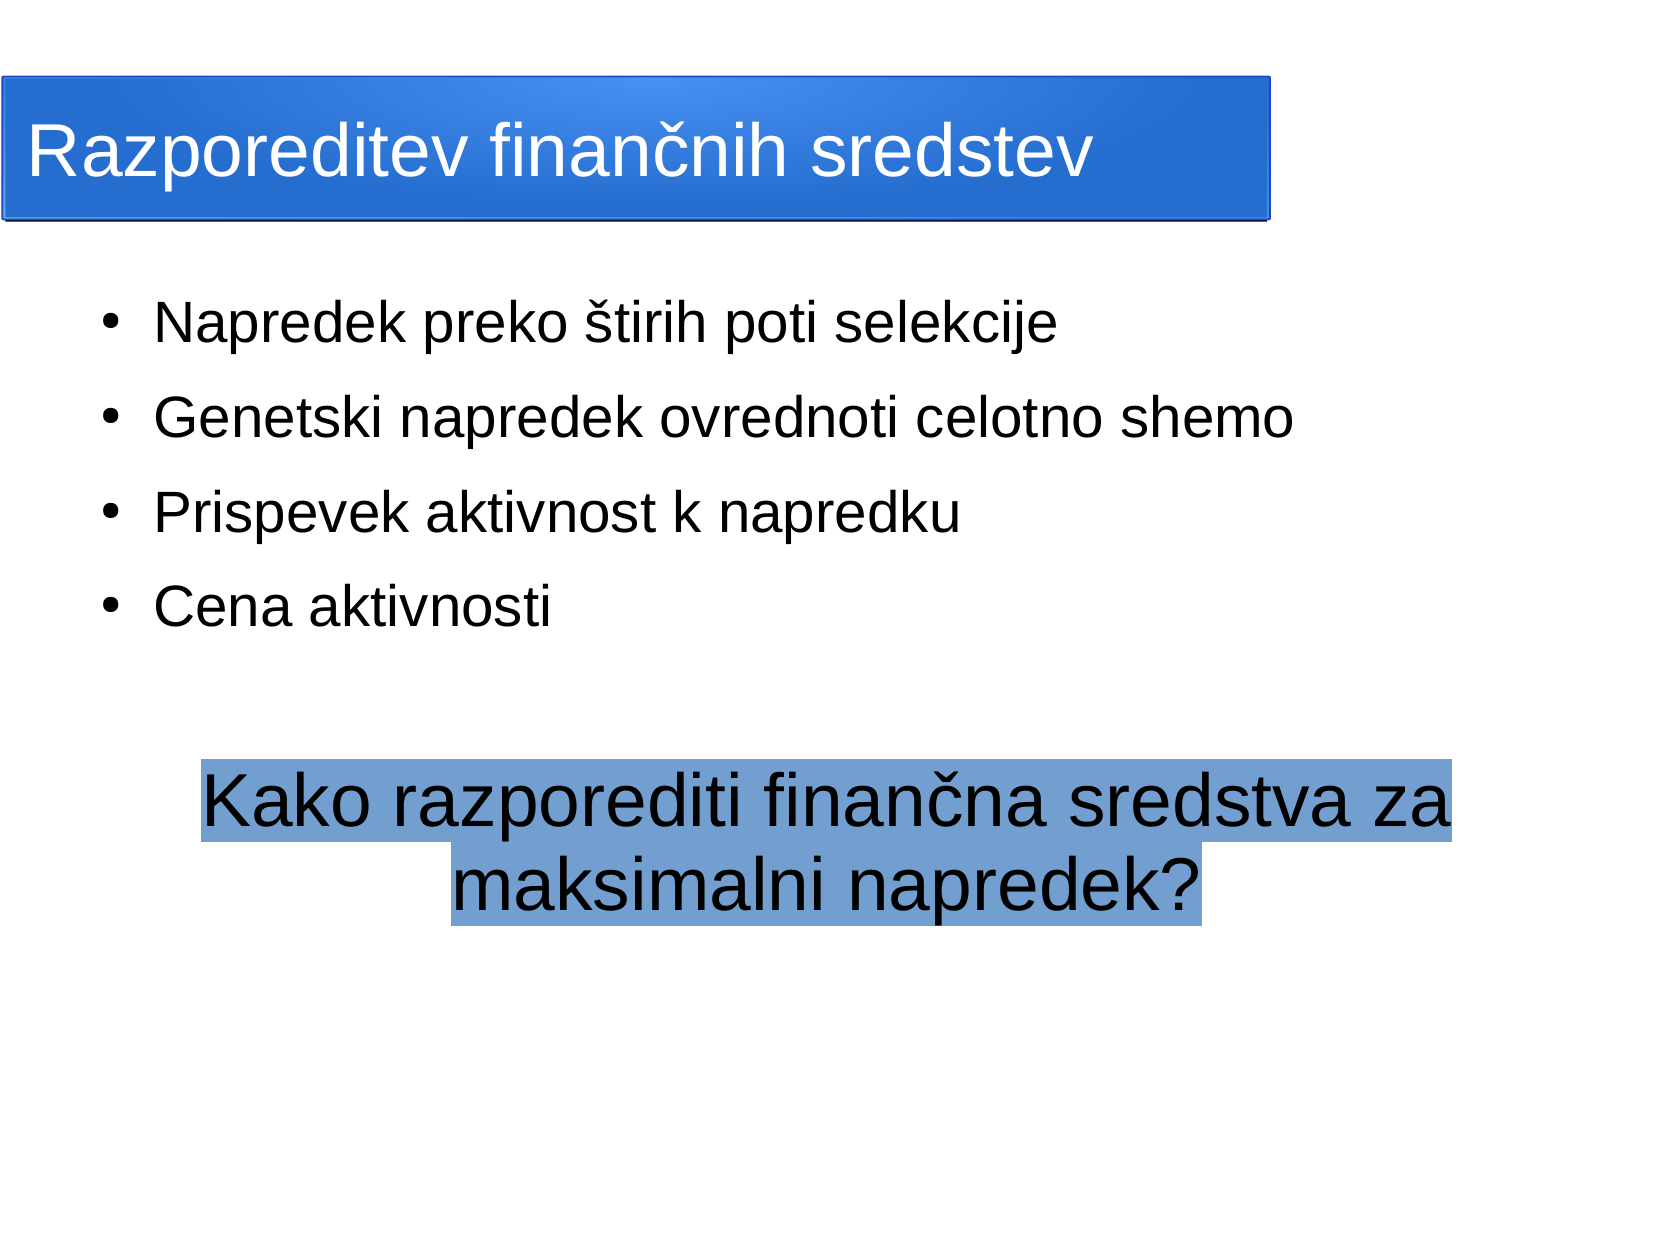

# Razporeditev finančnih sredstev
Napredek preko štirih poti selekcije
Genetski napredek ovrednoti celotno shemo
Prispevek aktivnost k napredku
Cena aktivnosti
Kako razporediti finančna sredstva za maksimalni napredek?